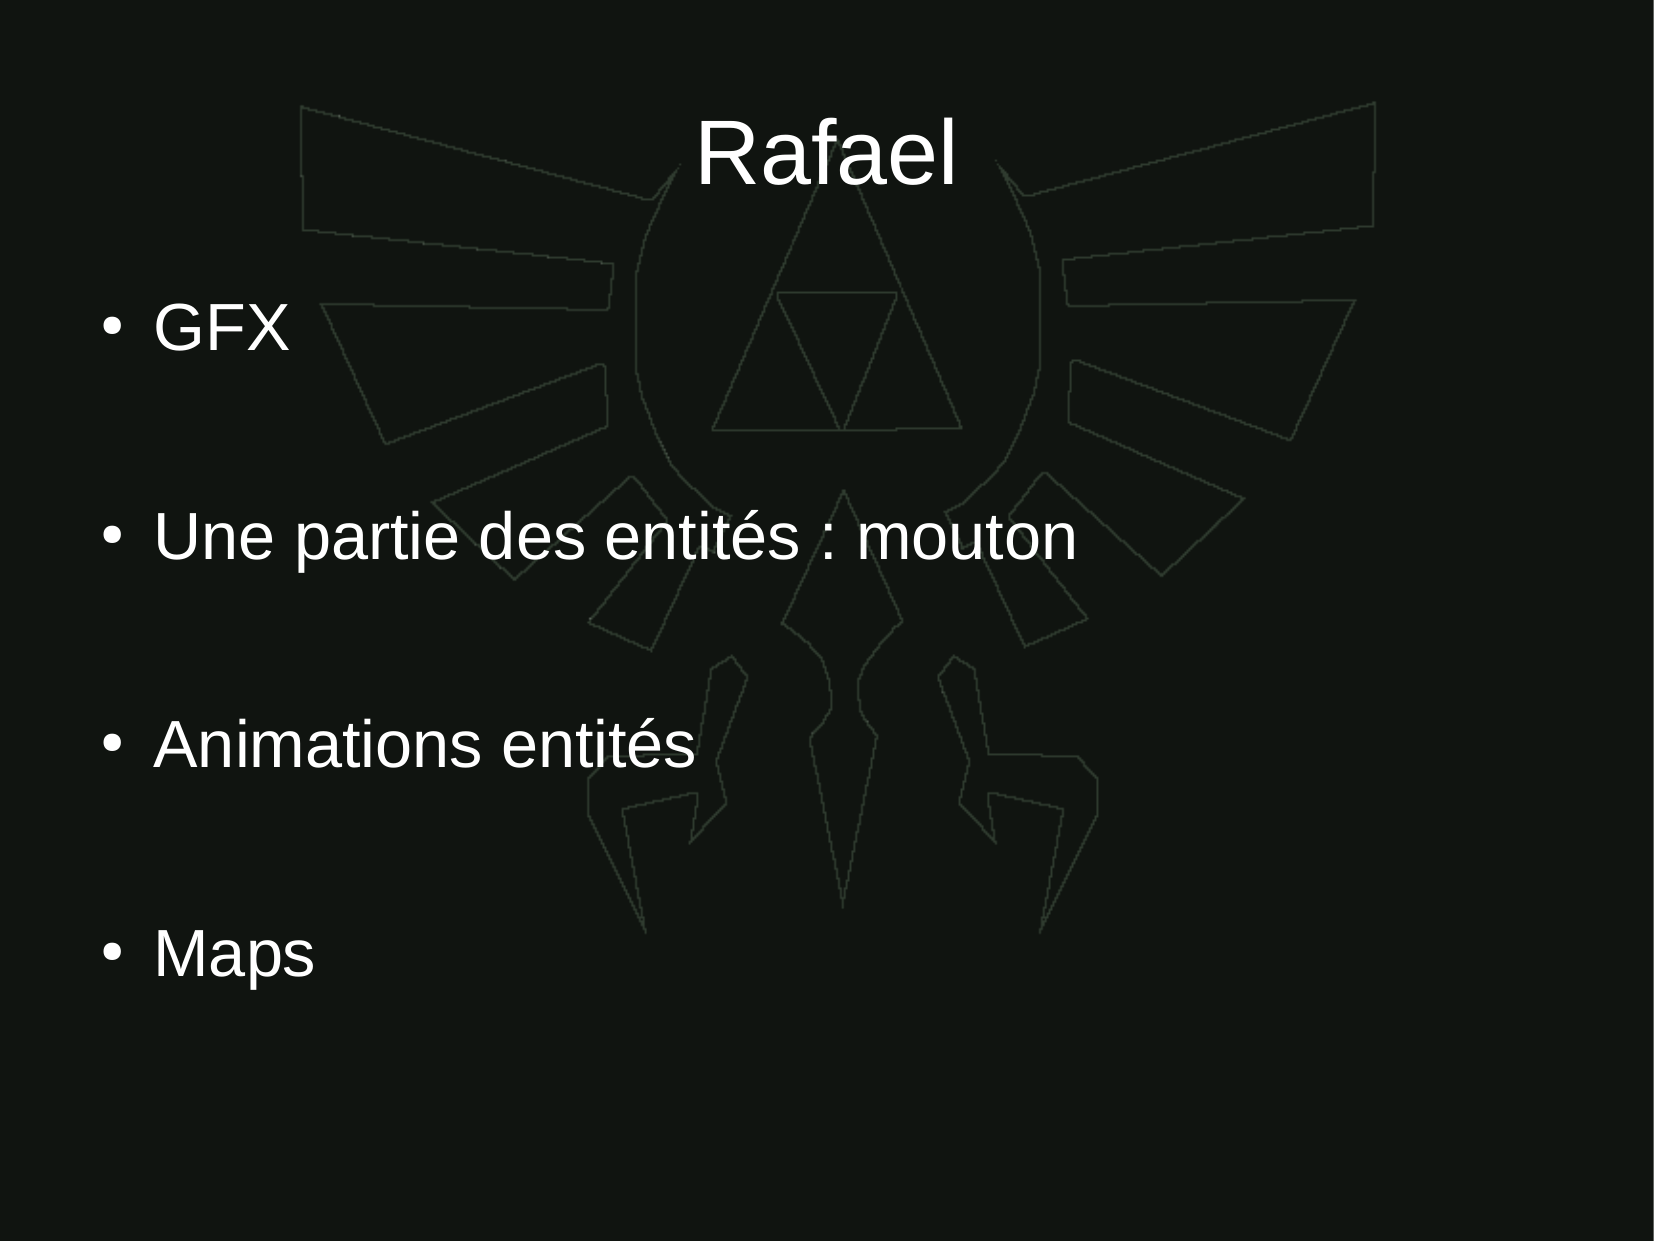

# Rafael
GFX
Une partie des entités : mouton
Animations entités
Maps